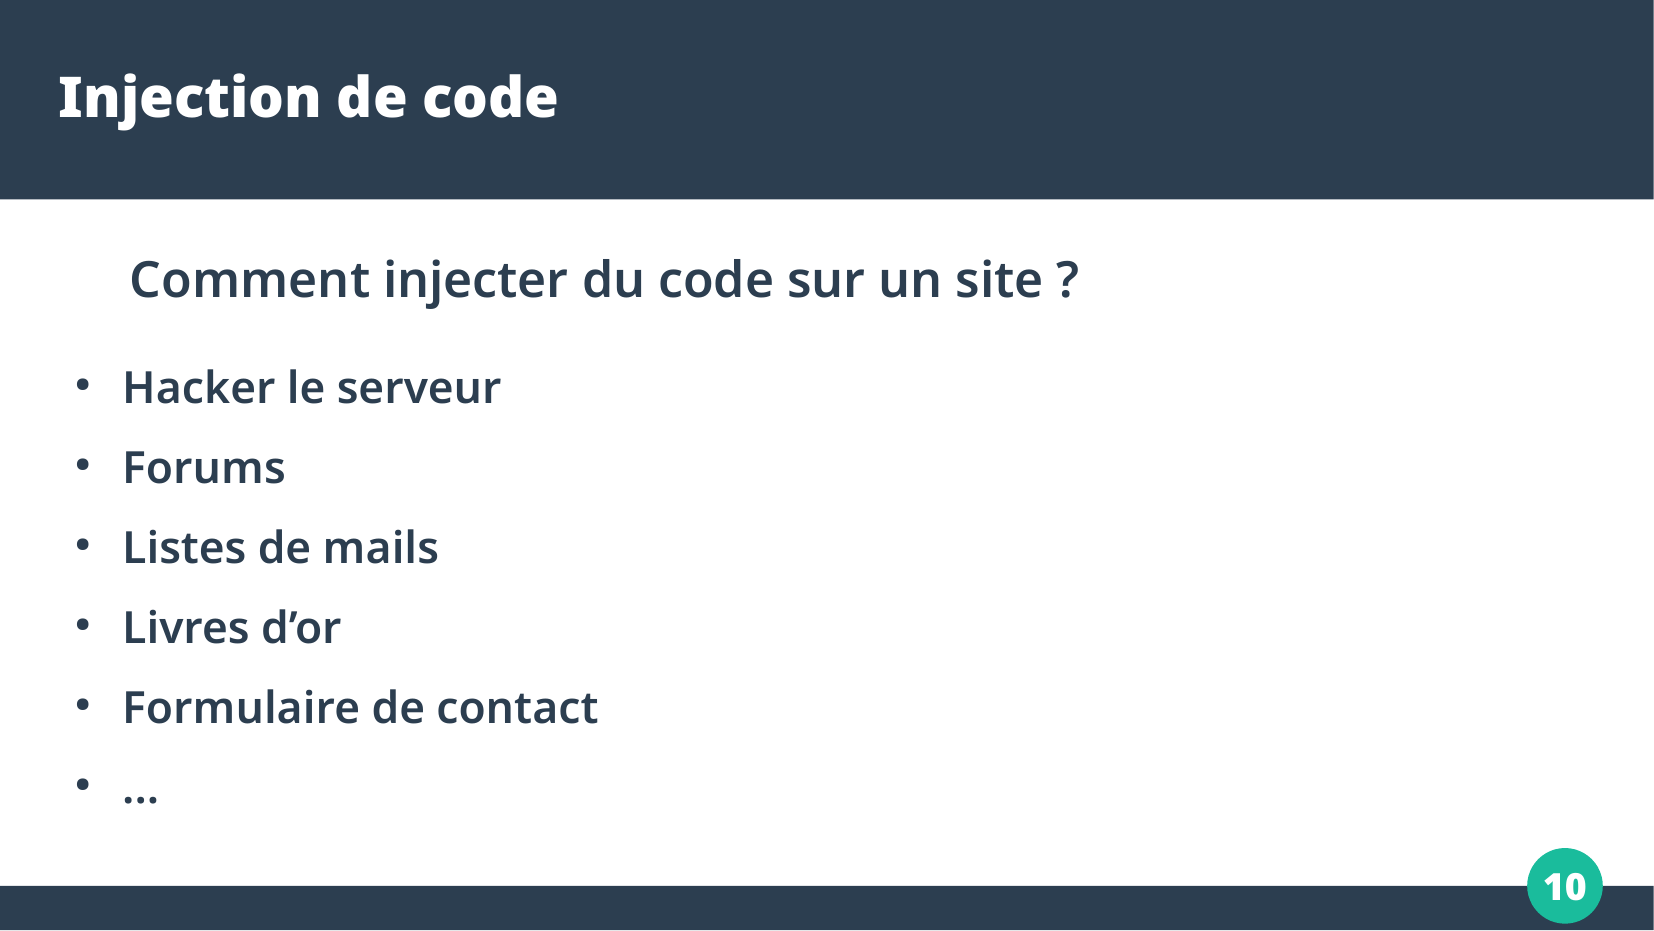

# Injection de code
Comment injecter du code sur un site ?
Hacker le serveur
Forums
Listes de mails
Livres d’or
Formulaire de contact
...